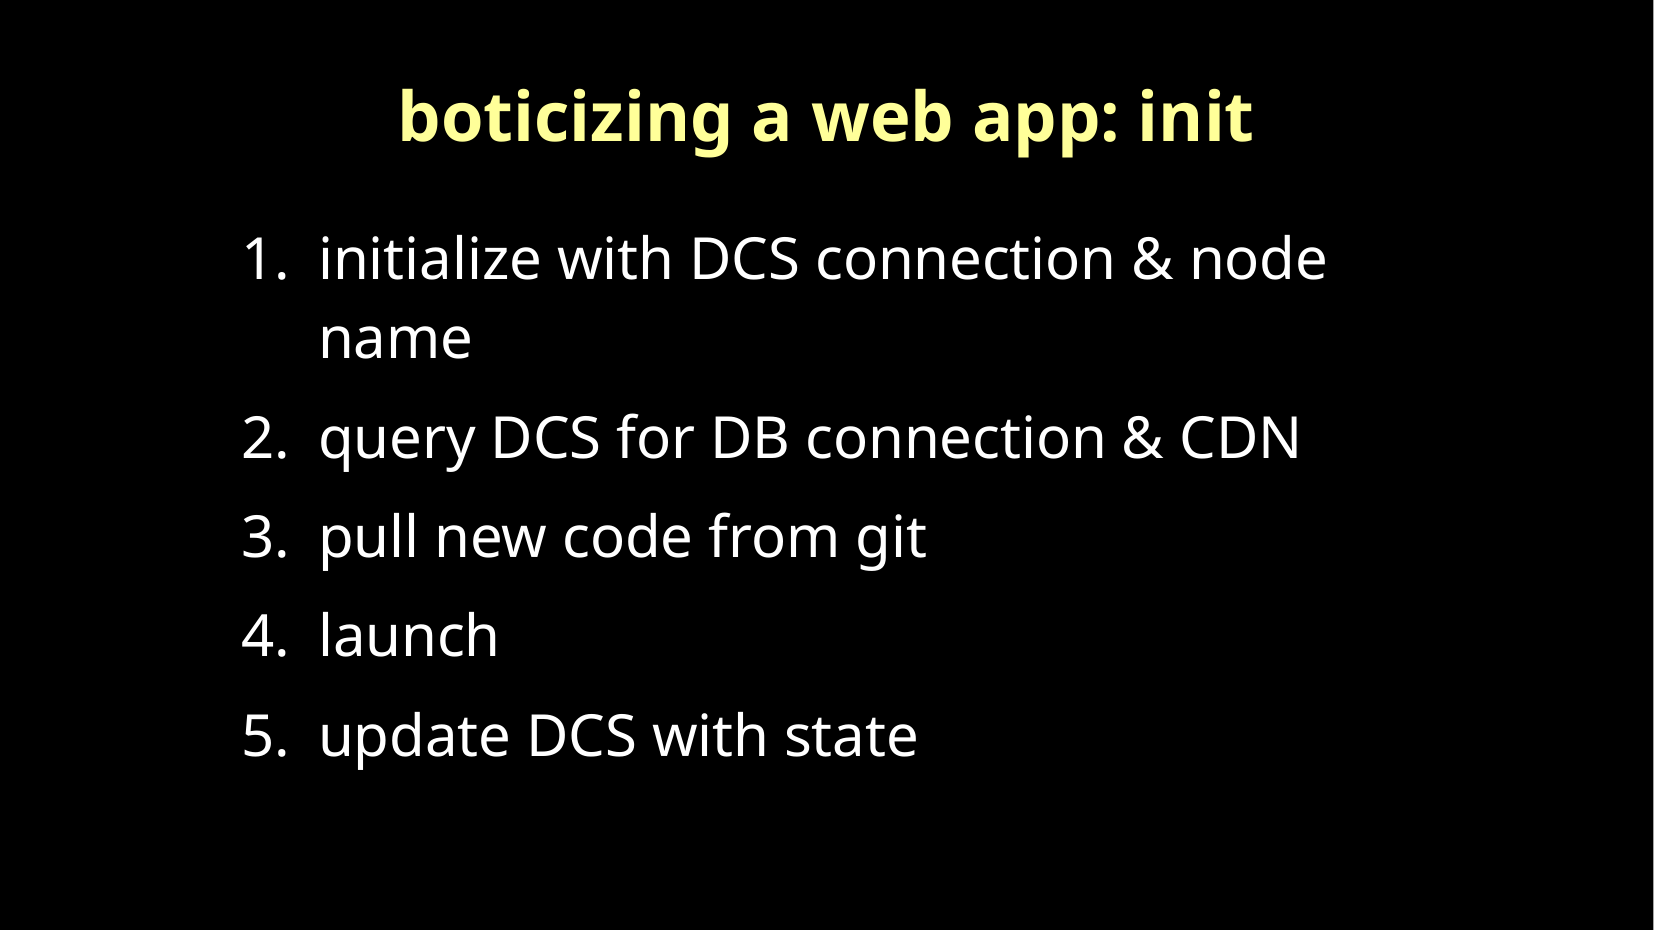

# boticizing a web app: init
initialize with DCS connection & node name
query DCS for DB connection & CDN
pull new code from git
launch
update DCS with state